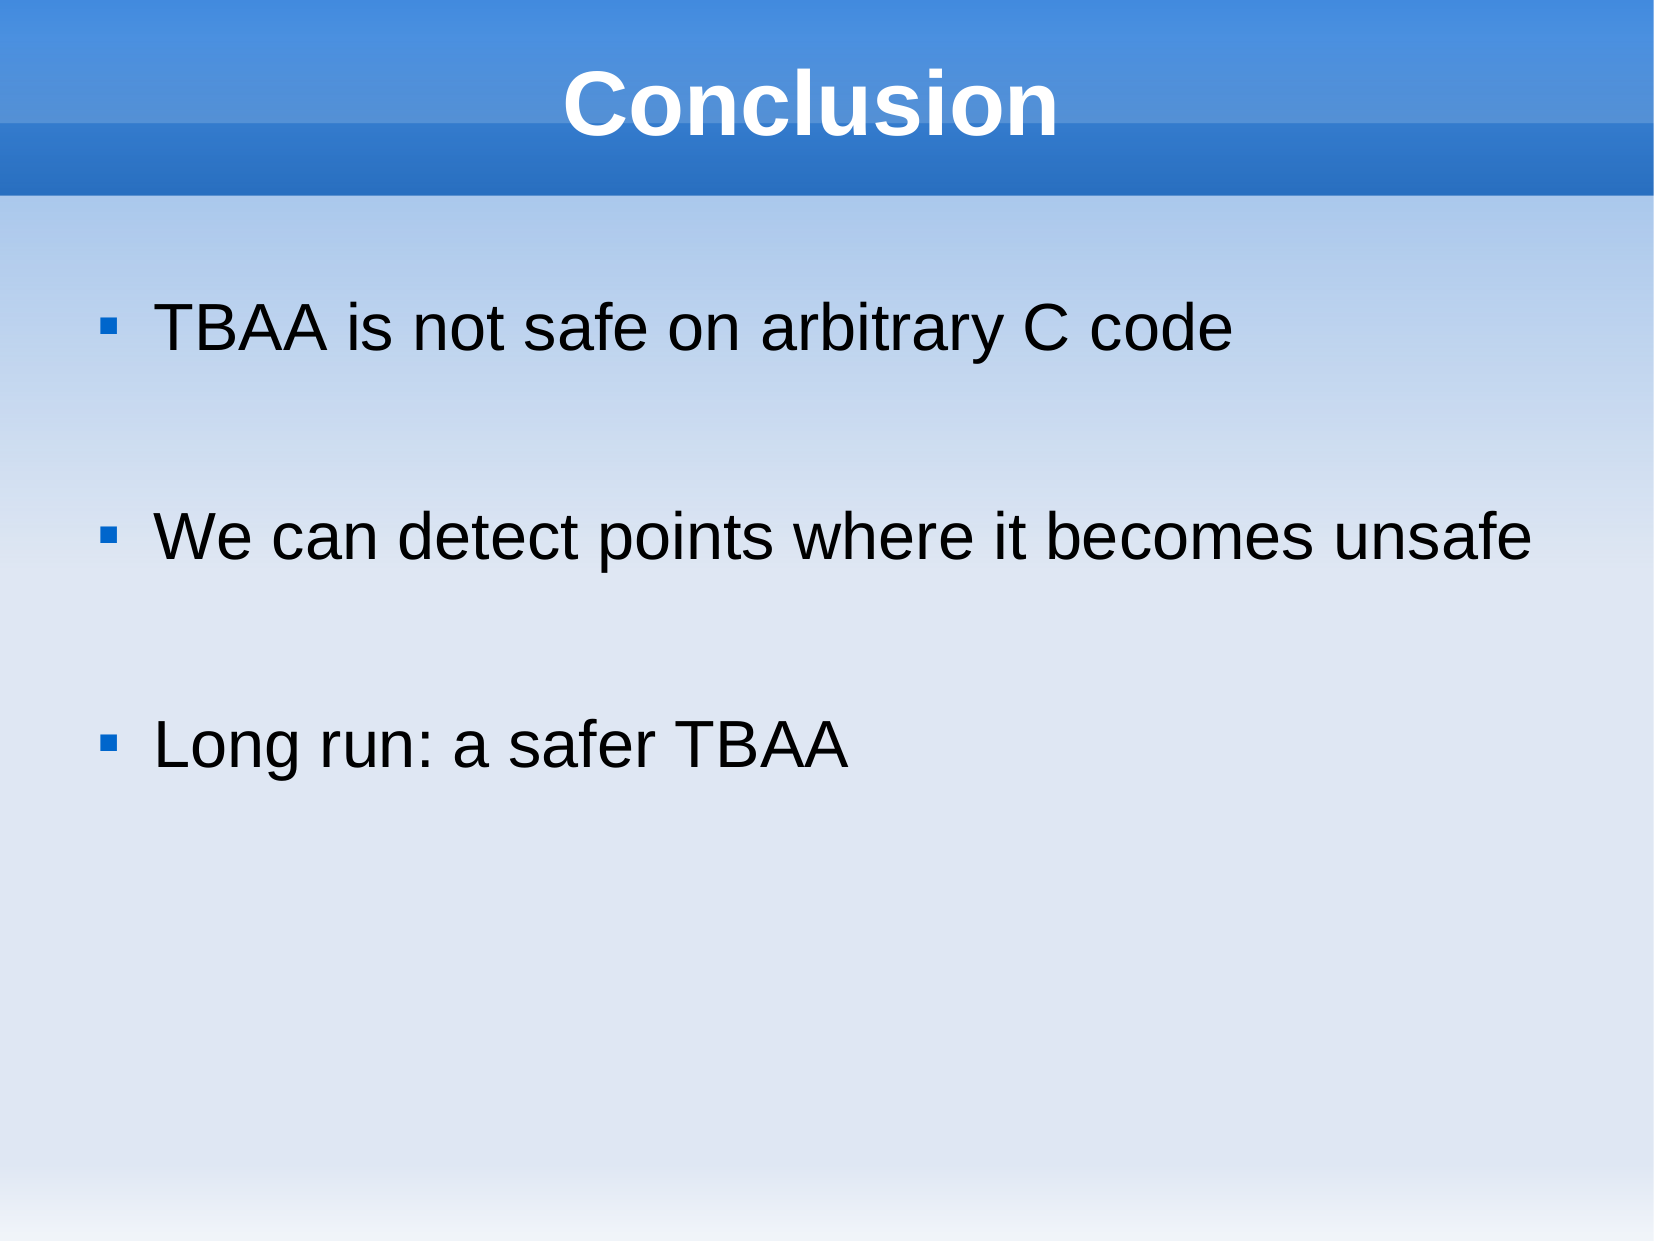

# Conclusion
TBAA is not safe on arbitrary C code
We can detect points where it becomes unsafe
Long run: a safer TBAA